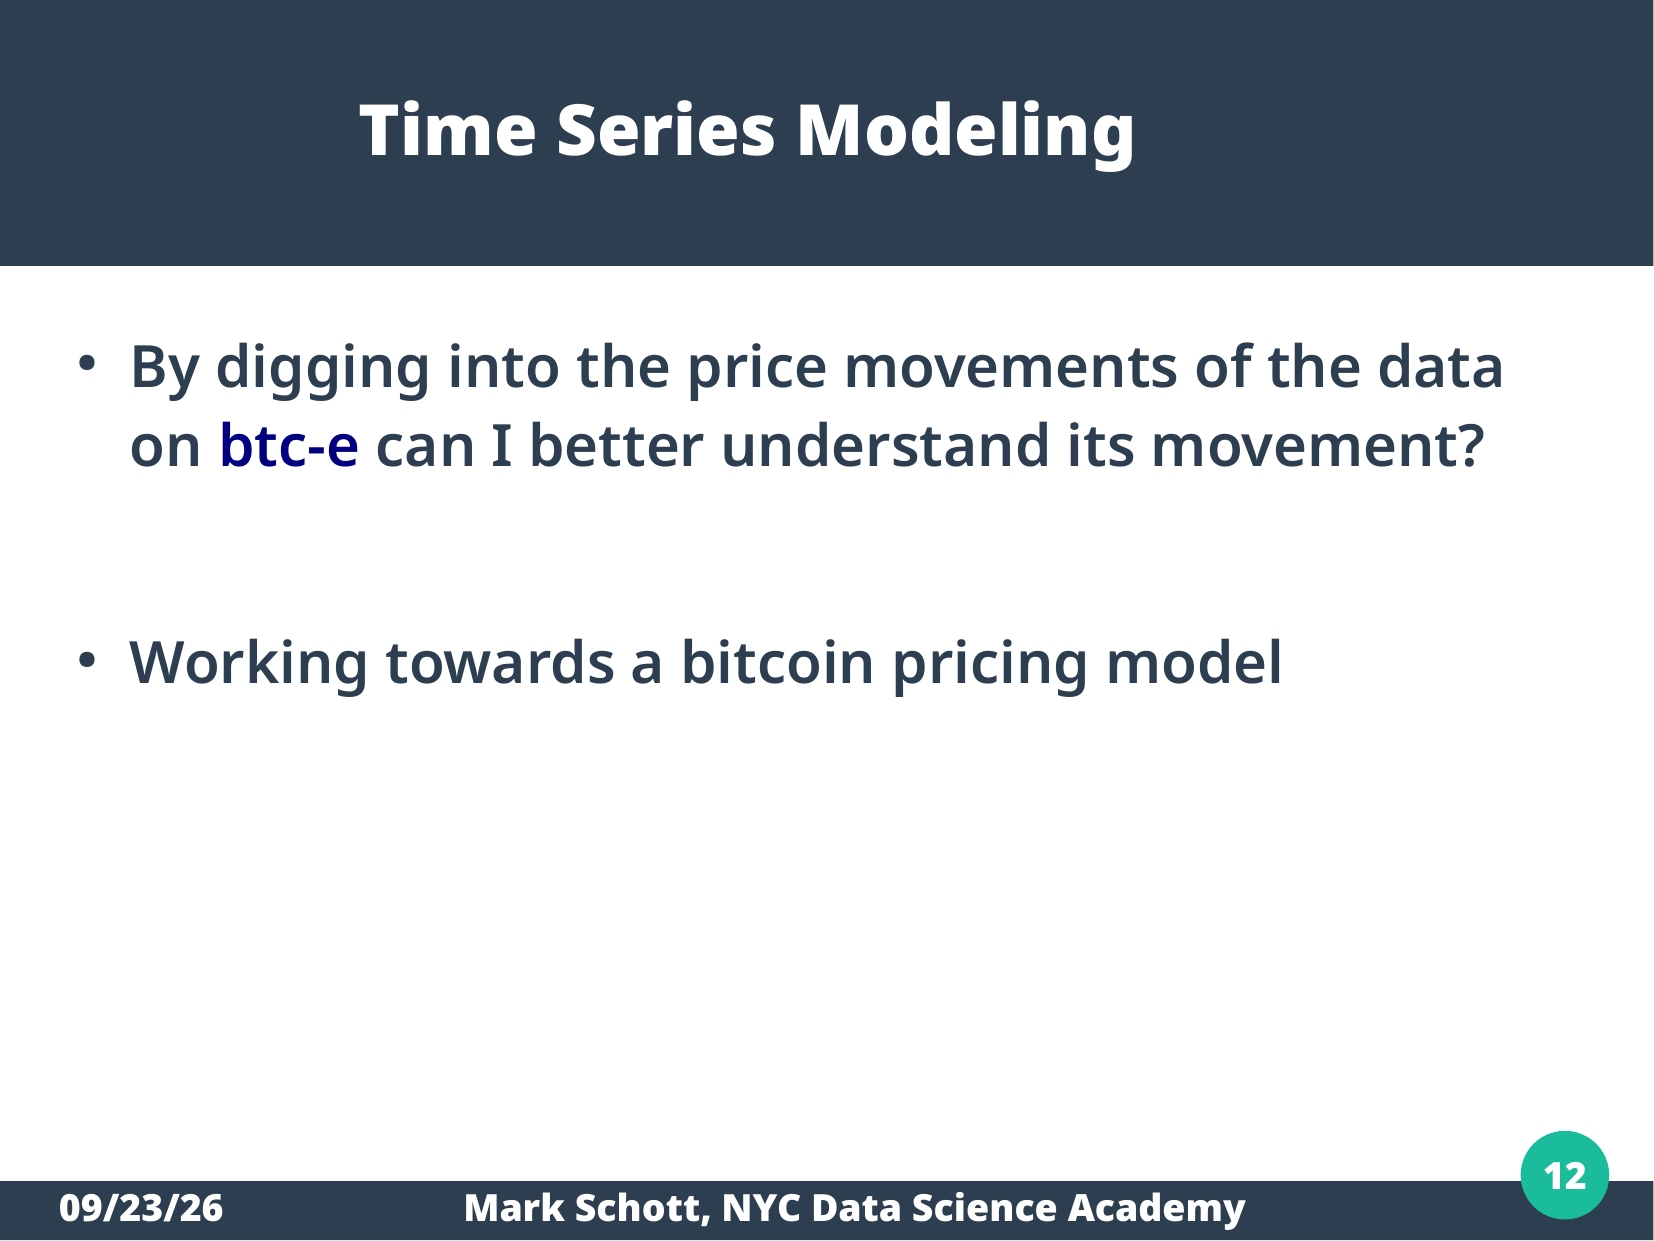

# Time Series Modeling
By digging into the price movements of the data on btc-e can I better understand its movement?
Working towards a bitcoin pricing model
12
Mark Schott, NYC Data Science Academy